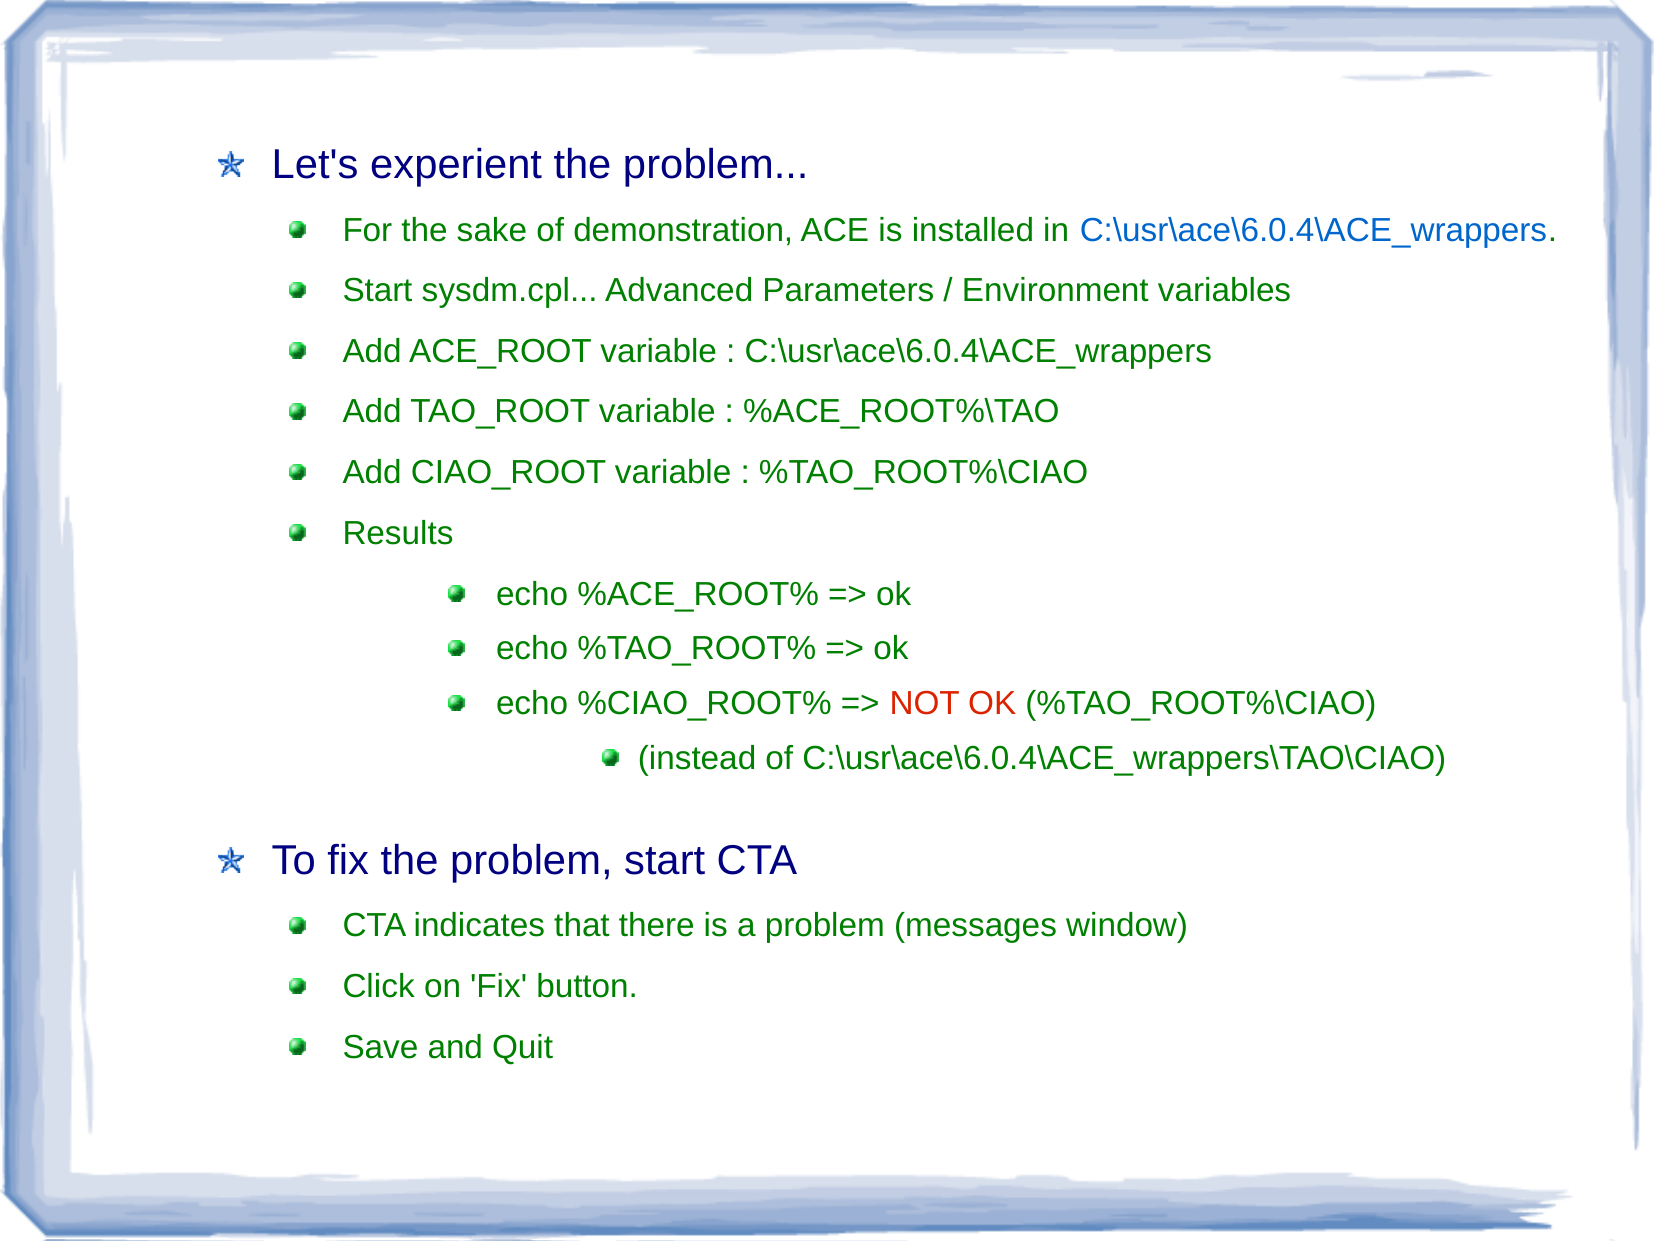

# Let's experient the problem...
For the sake of demonstration, ACE is installed in C:\usr\ace\6.0.4\ACE_wrappers.
Start sysdm.cpl... Advanced Parameters / Environment variables
Add ACE_ROOT variable : C:\usr\ace\6.0.4\ACE_wrappers
Add TAO_ROOT variable : %ACE_ROOT%\TAO
Add CIAO_ROOT variable : %TAO_ROOT%\CIAO
Results
echo %ACE_ROOT% => ok
echo %TAO_ROOT% => ok
echo %CIAO_ROOT% => NOT OK (%TAO_ROOT%\CIAO)
(instead of C:\usr\ace\6.0.4\ACE_wrappers\TAO\CIAO)
To fix the problem, start CTA
CTA indicates that there is a problem (messages window)
Click on 'Fix' button.
Save and Quit